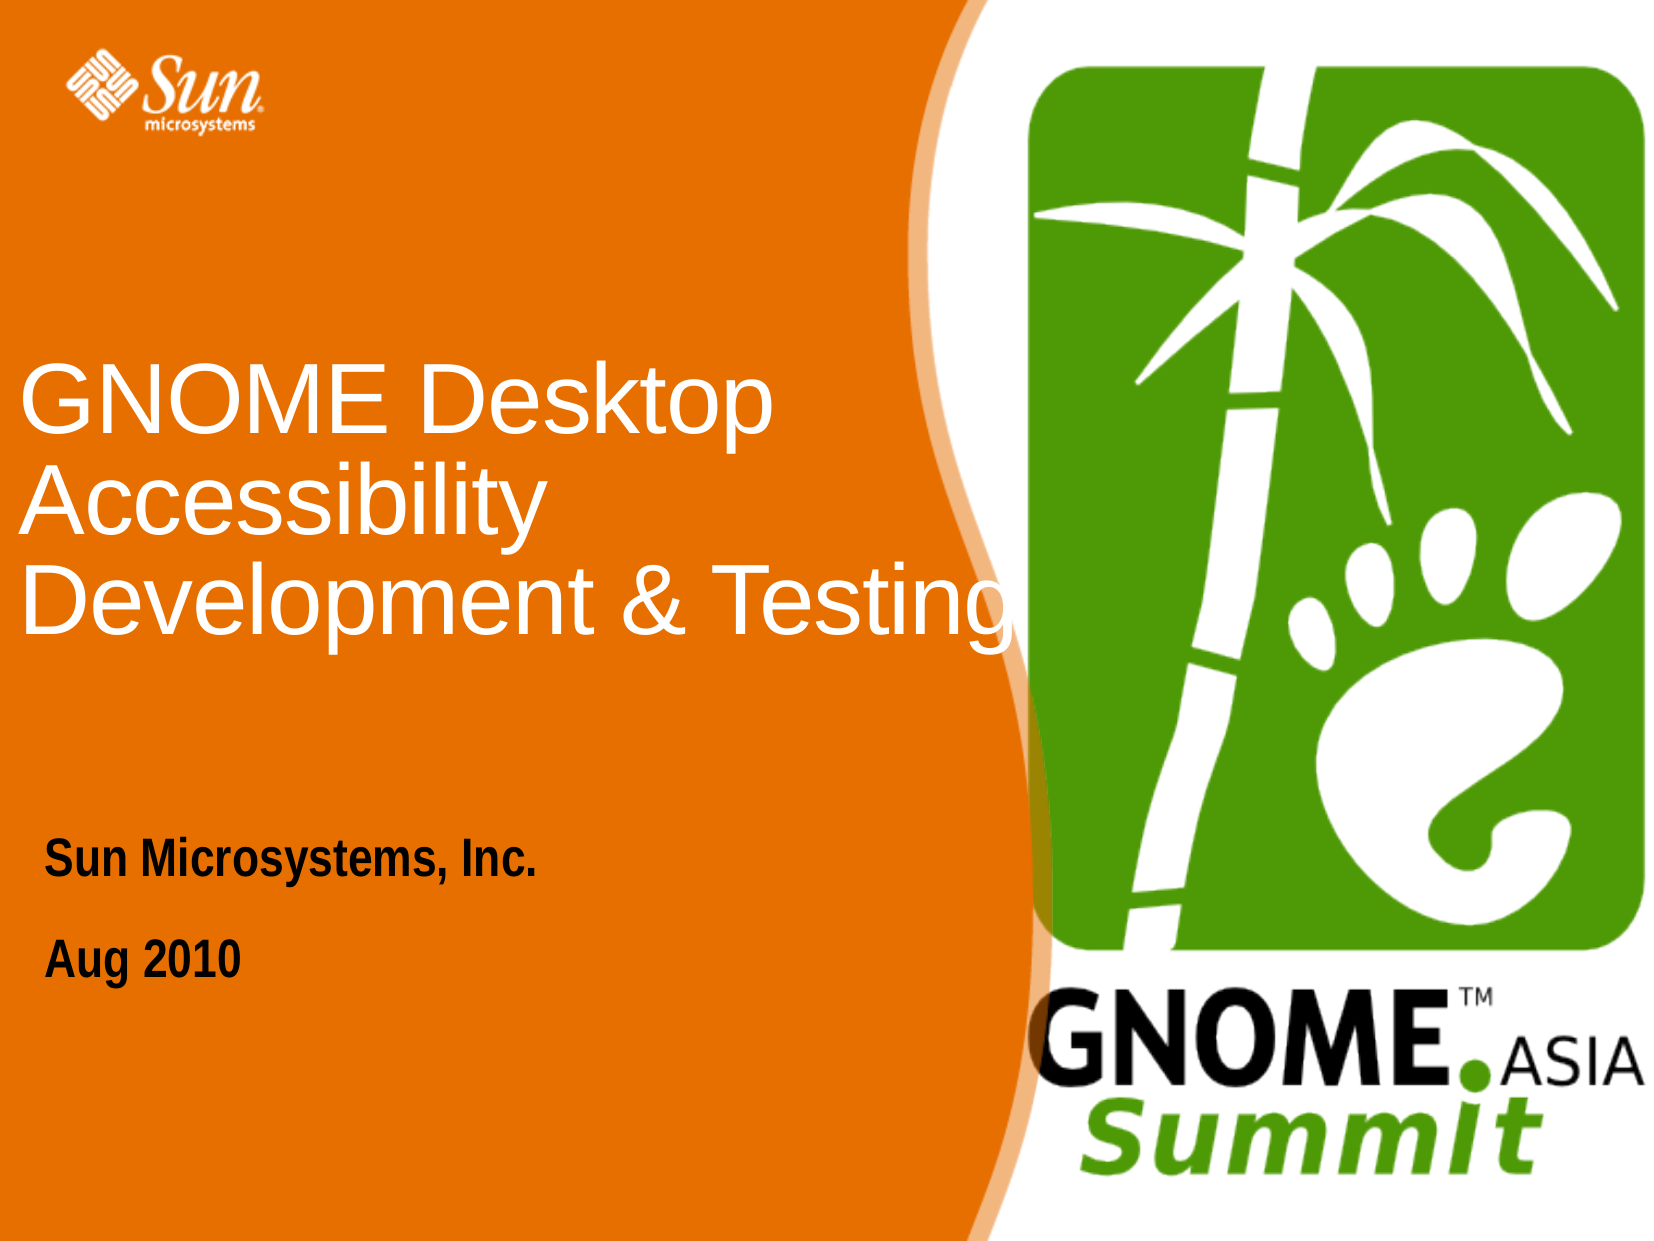

# GNOME Desktop Accessibility Development & Testing
Sun Microsystems, Inc.
Aug 2010